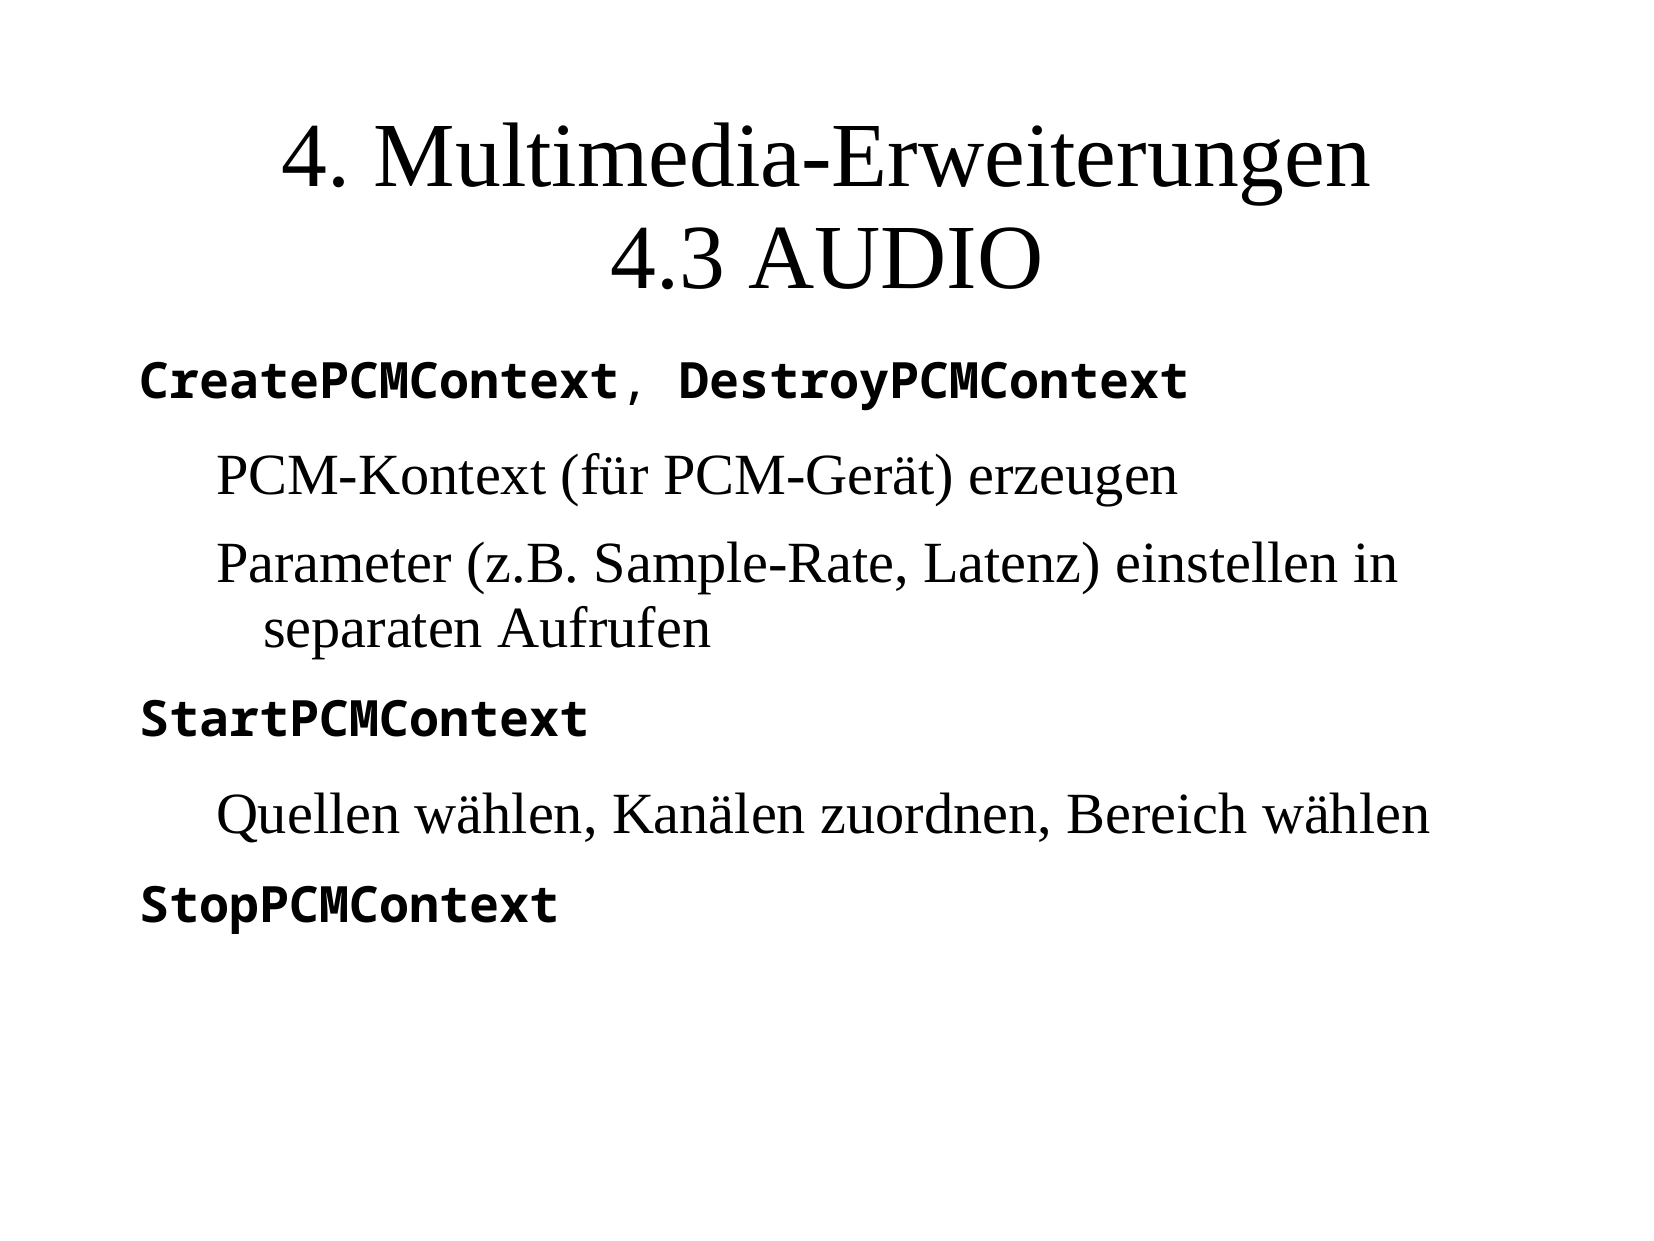

# 4. Multimedia-Erweiterungen 4.3 AUDIO
CreatePCMContext, DestroyPCMContext
PCM-Kontext (für PCM-Gerät) erzeugen
Parameter (z.B. Sample-Rate, Latenz) einstellen in separaten Aufrufen
StartPCMContext
Quellen wählen, Kanälen zuordnen, Bereich wählen
StopPCMContext